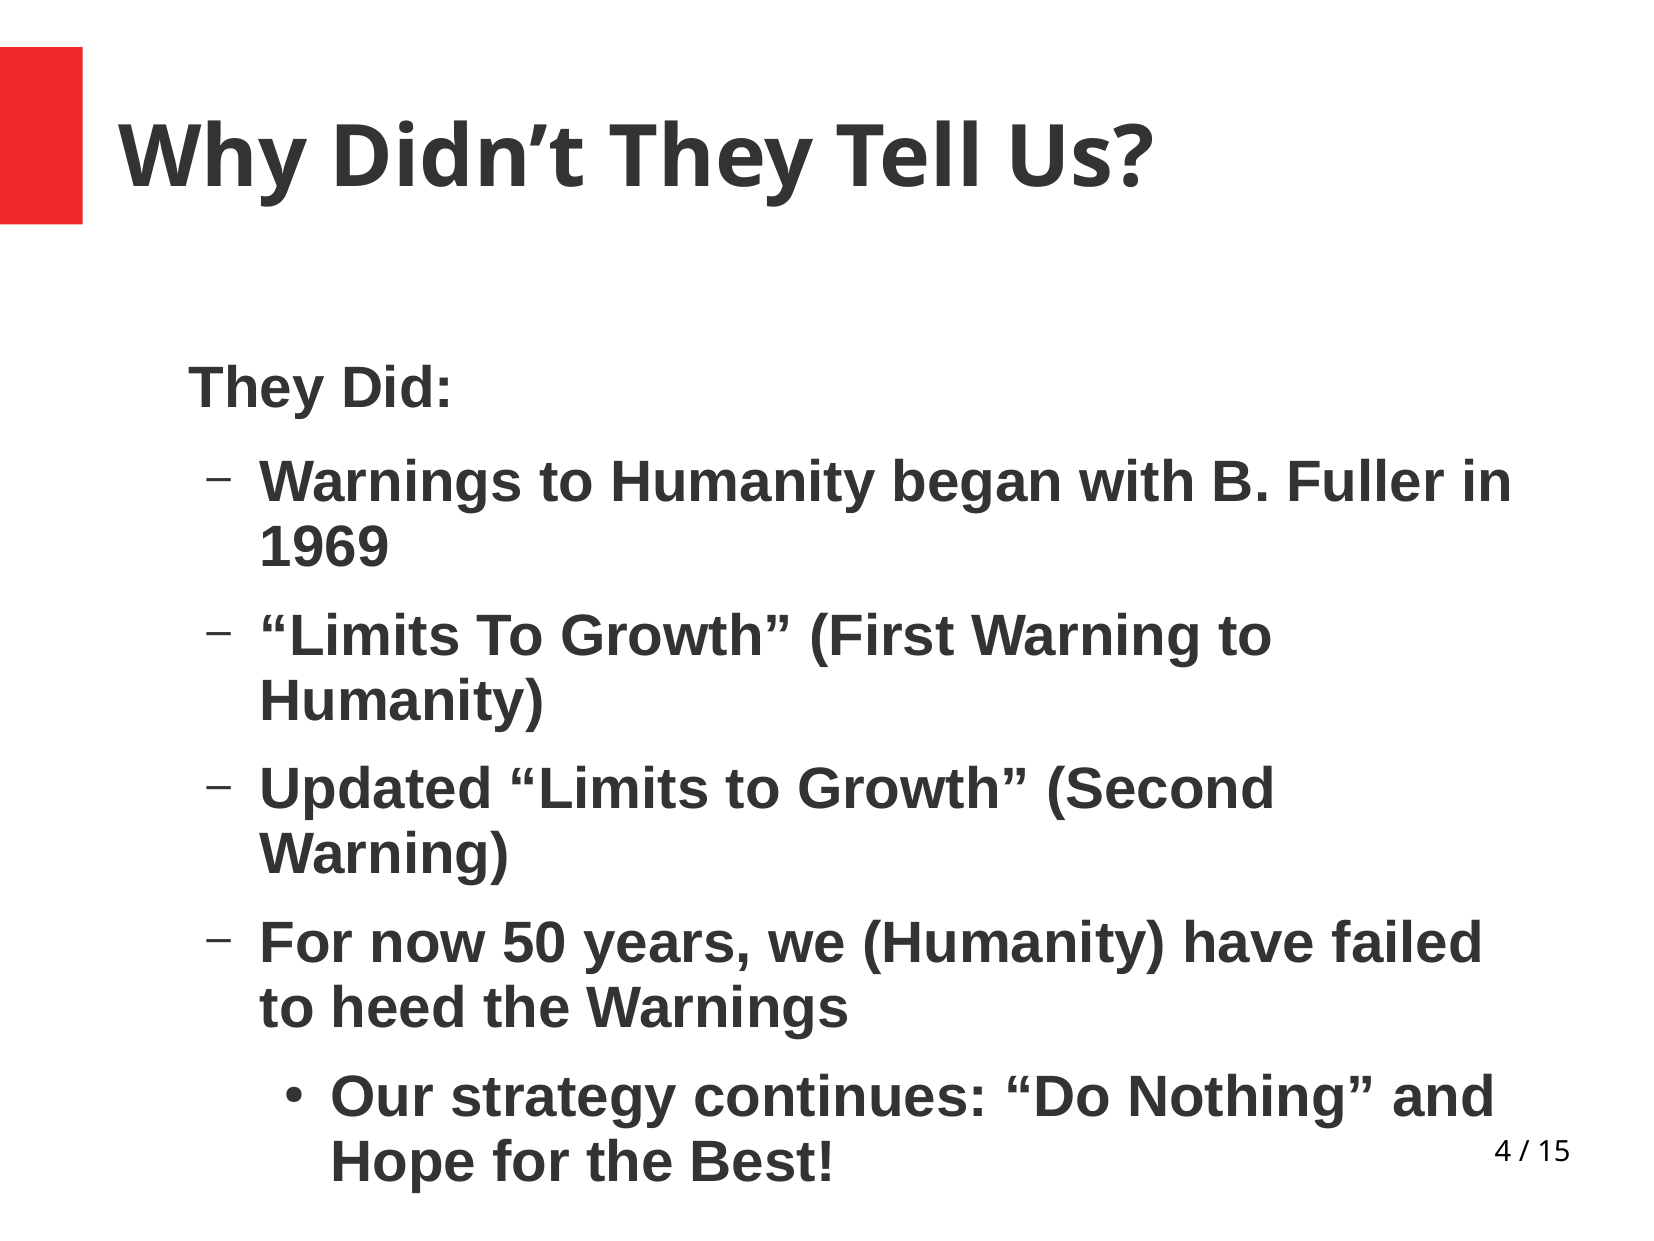

# Why Didn’t They Tell Us?
They Did:
Warnings to Humanity began with B. Fuller in 1969
“Limits To Growth” (First Warning to Humanity)
Updated “Limits to Growth” (Second Warning)
For now 50 years, we (Humanity) have failed to heed the Warnings
Our strategy continues: “Do Nothing” and Hope for the Best!
4